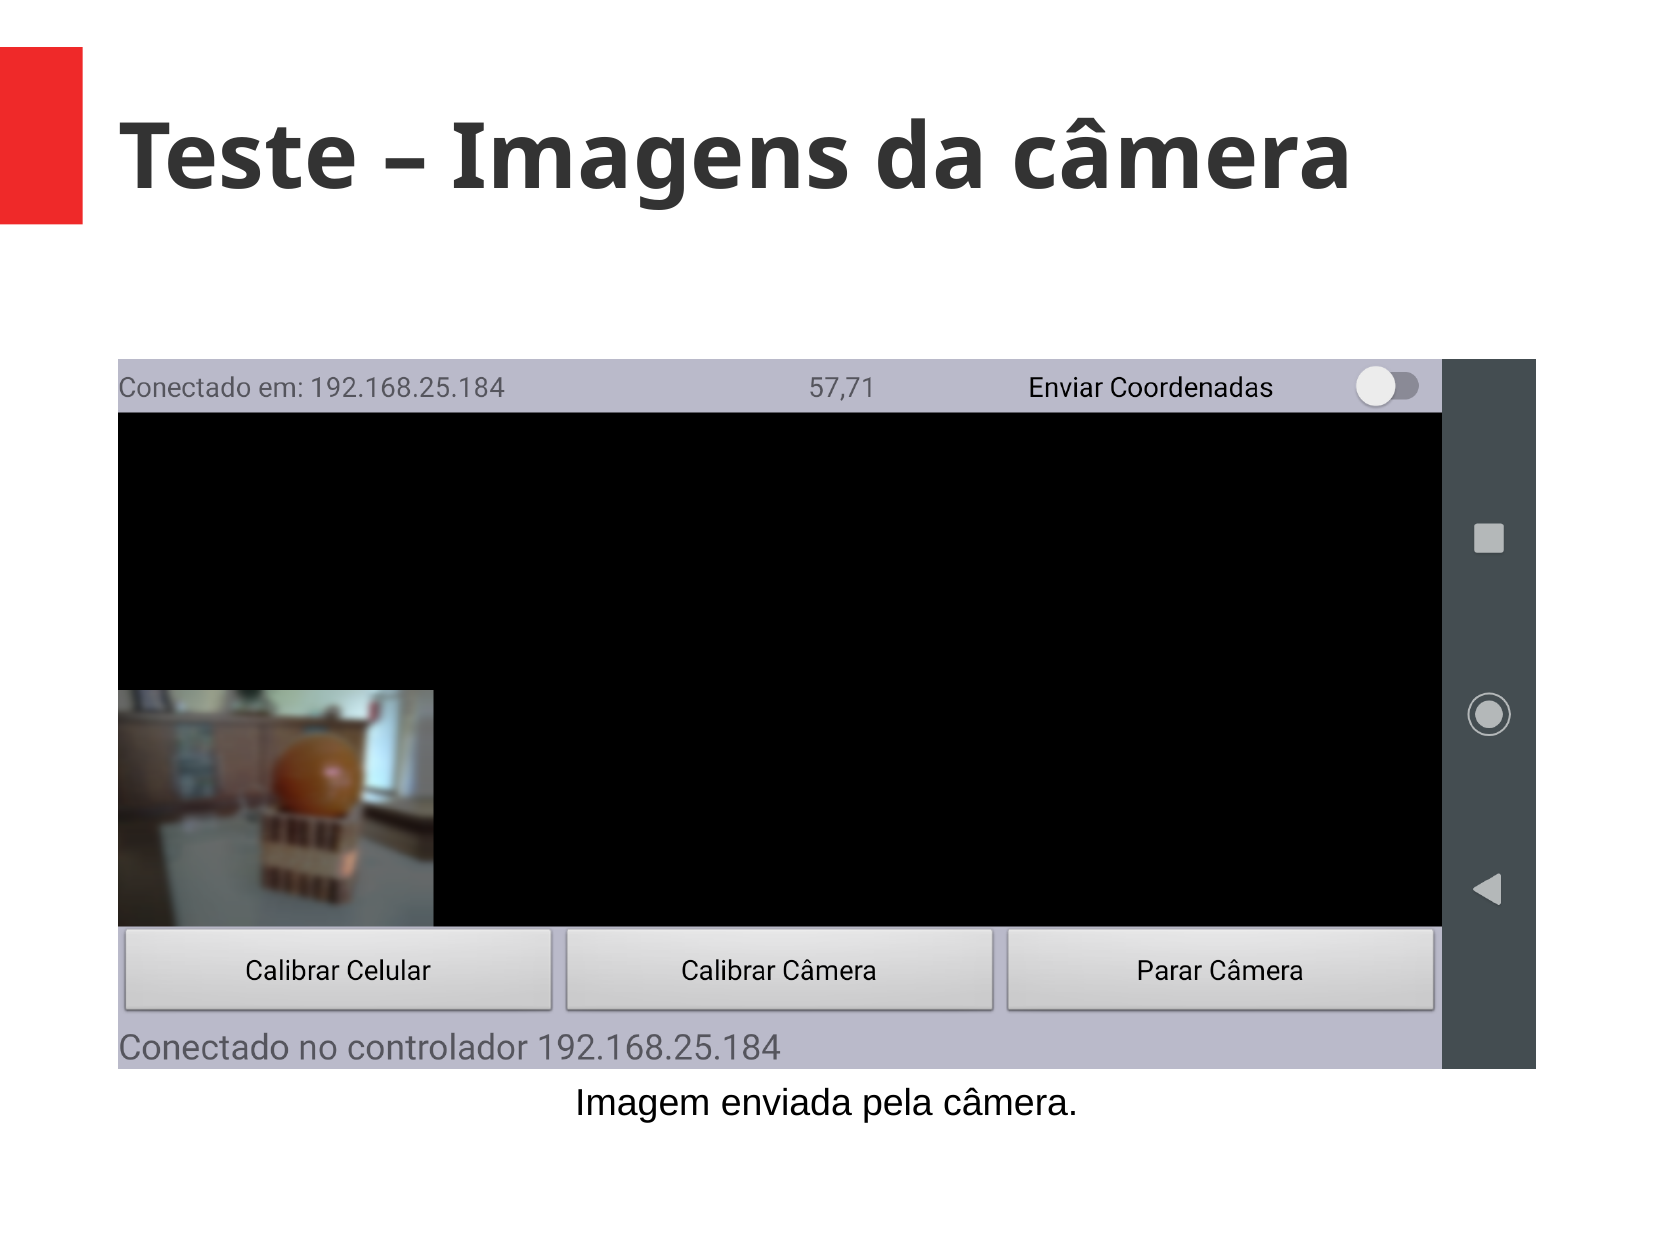

# Teste – Imagens da câmera
Imagem enviada pela câmera.